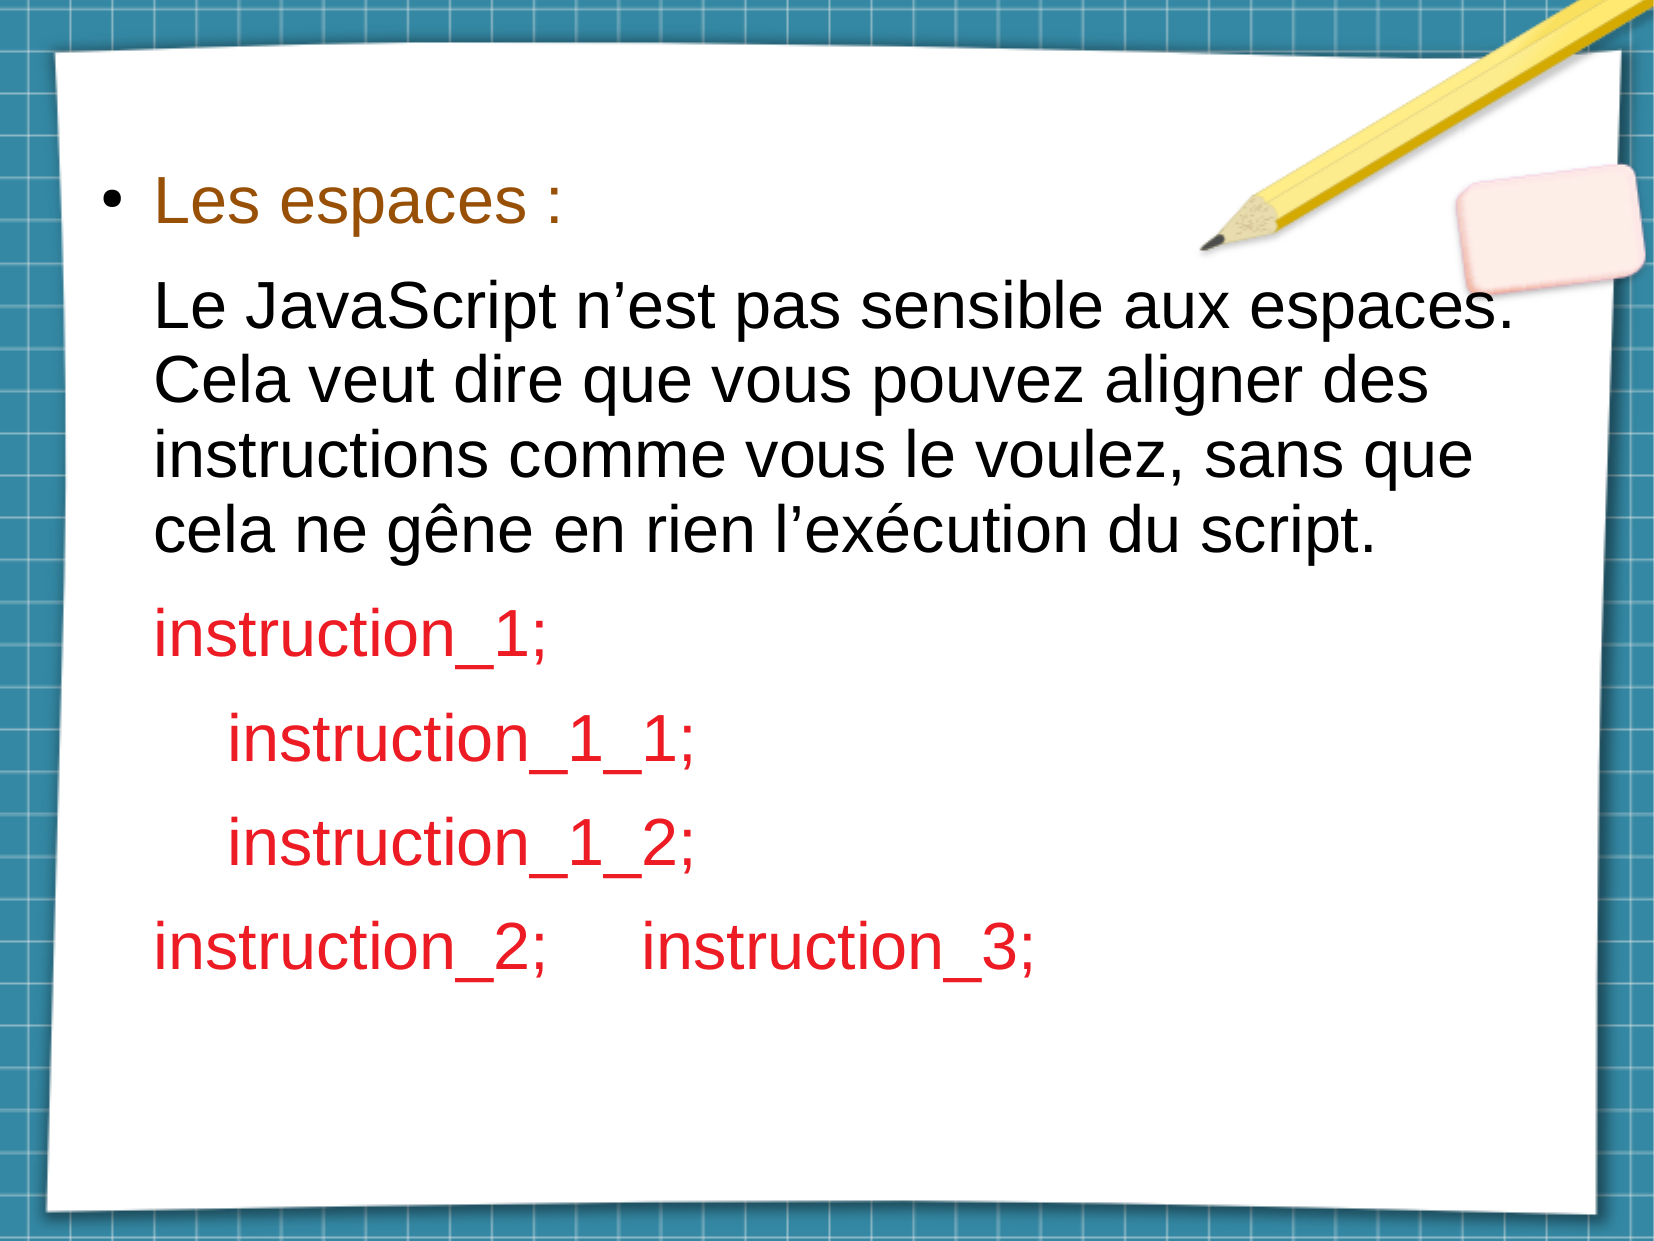

# Les espaces :
Le JavaScript n’est pas sensible aux espaces. Cela veut dire que vous pouvez aligner des instructions comme vous le voulez, sans que cela ne gêne en rien l’exécution du script.
instruction_1;
 instruction_1_1;
 instruction_1_2;
instruction_2; instruction_3;